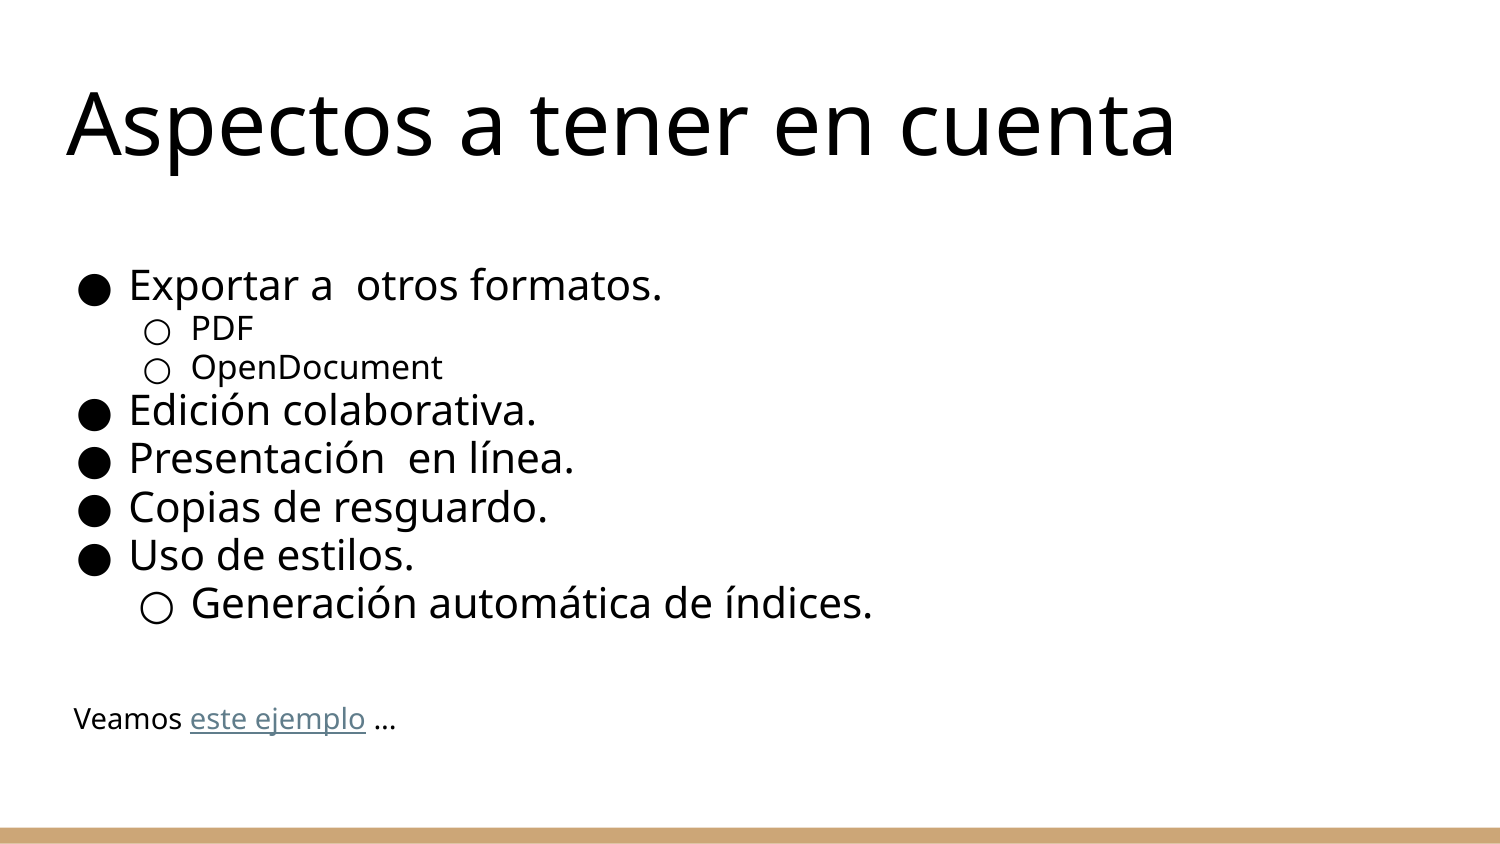

Aspectos a tener en cuenta
# Exportar a otros formatos.
PDF
OpenDocument
Edición colaborativa.
Presentación en línea.
Copias de resguardo.
Uso de estilos.
Generación automática de índices.
Veamos este ejemplo ...